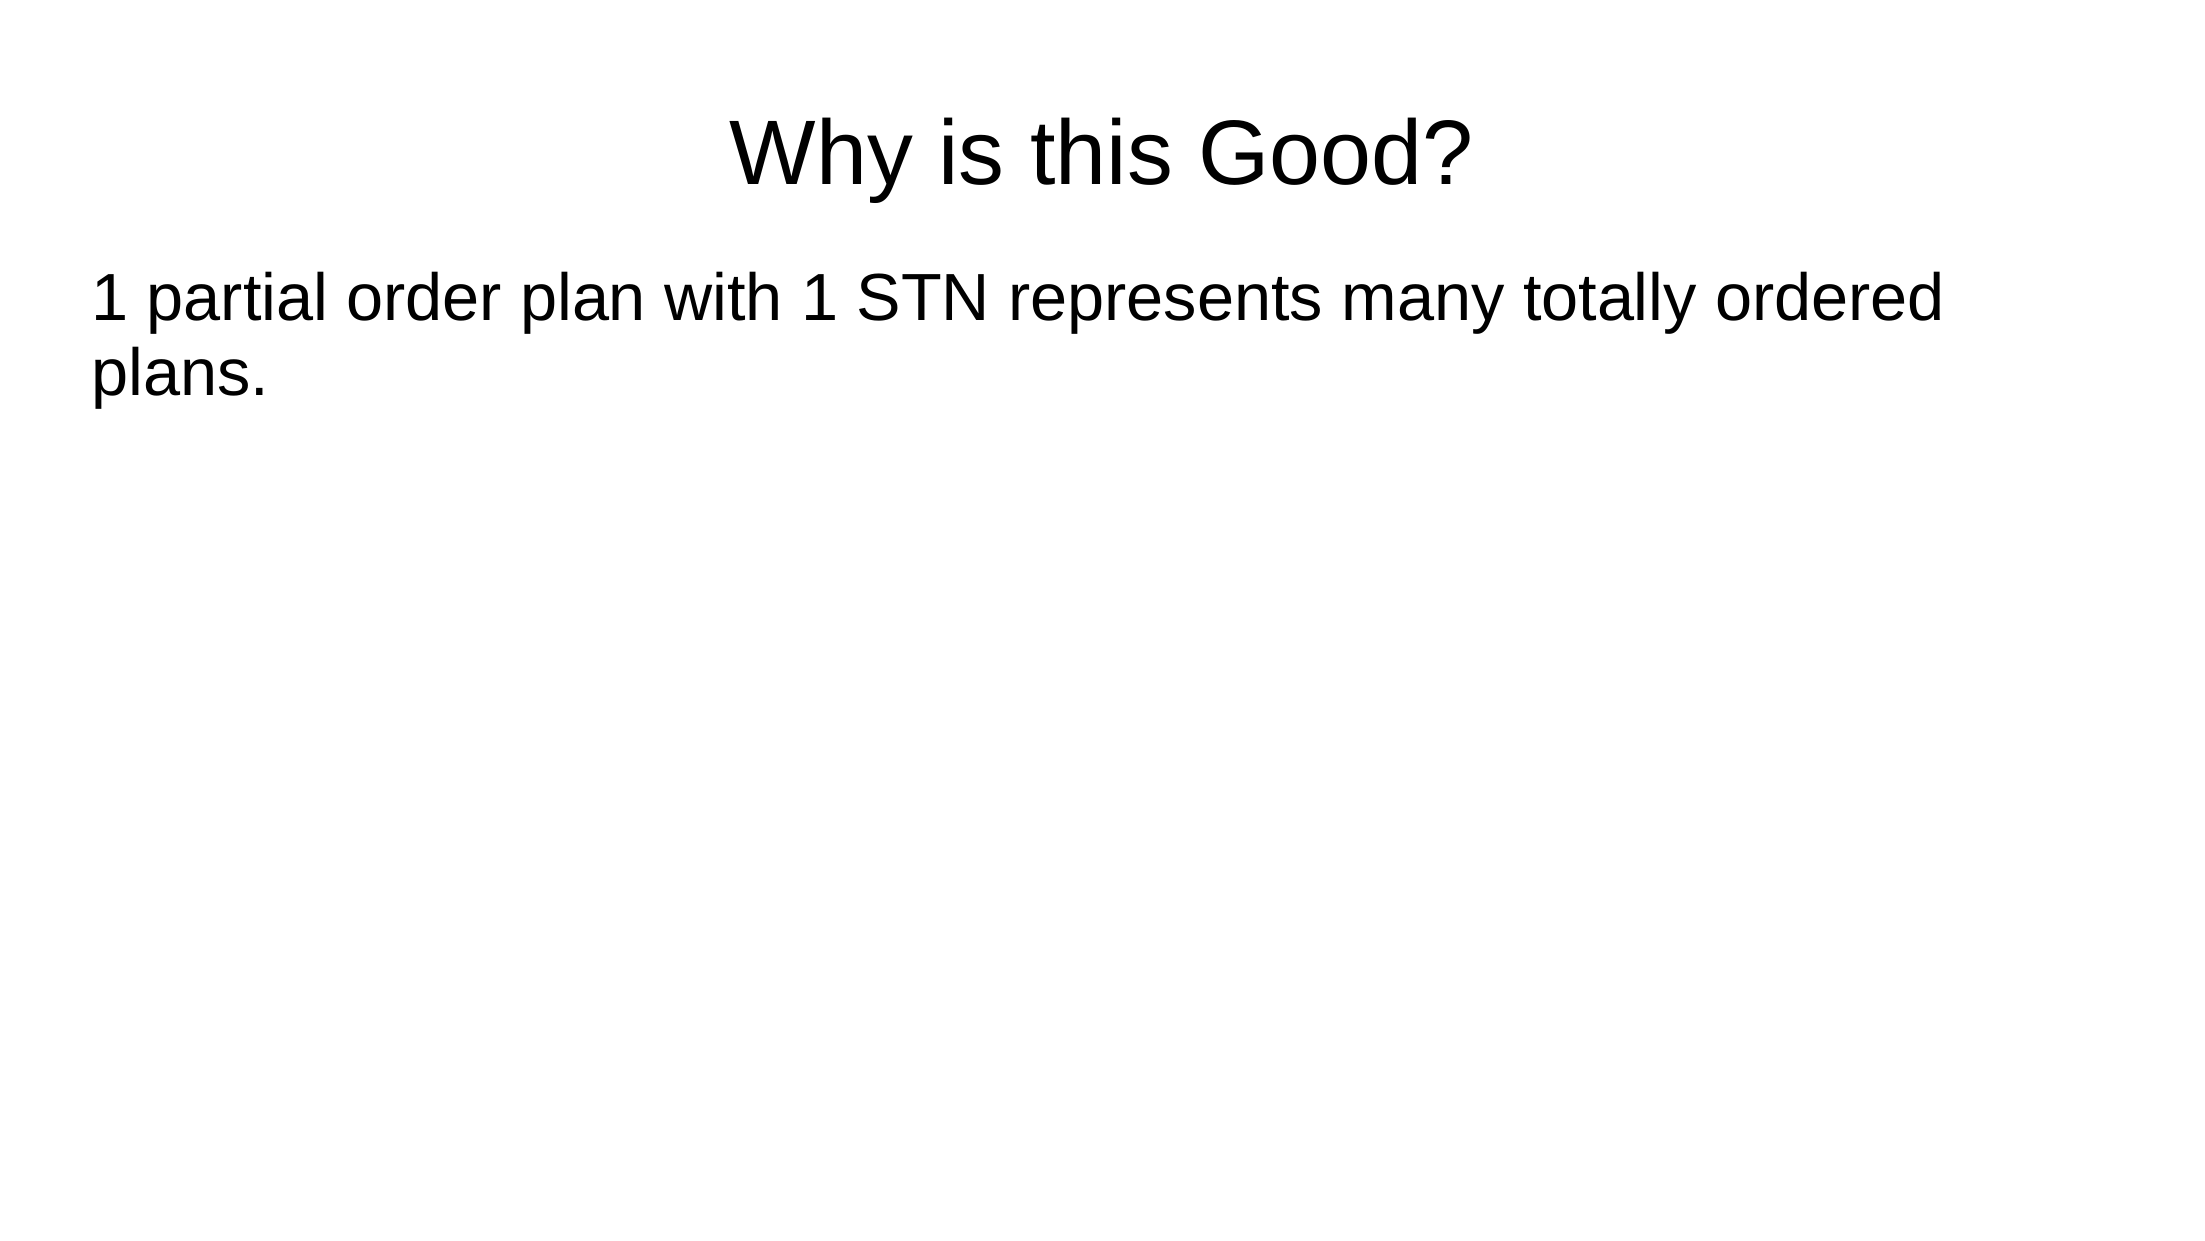

# Why is this Good?
1 partial order plan with 1 STN represents many totally ordered plans.